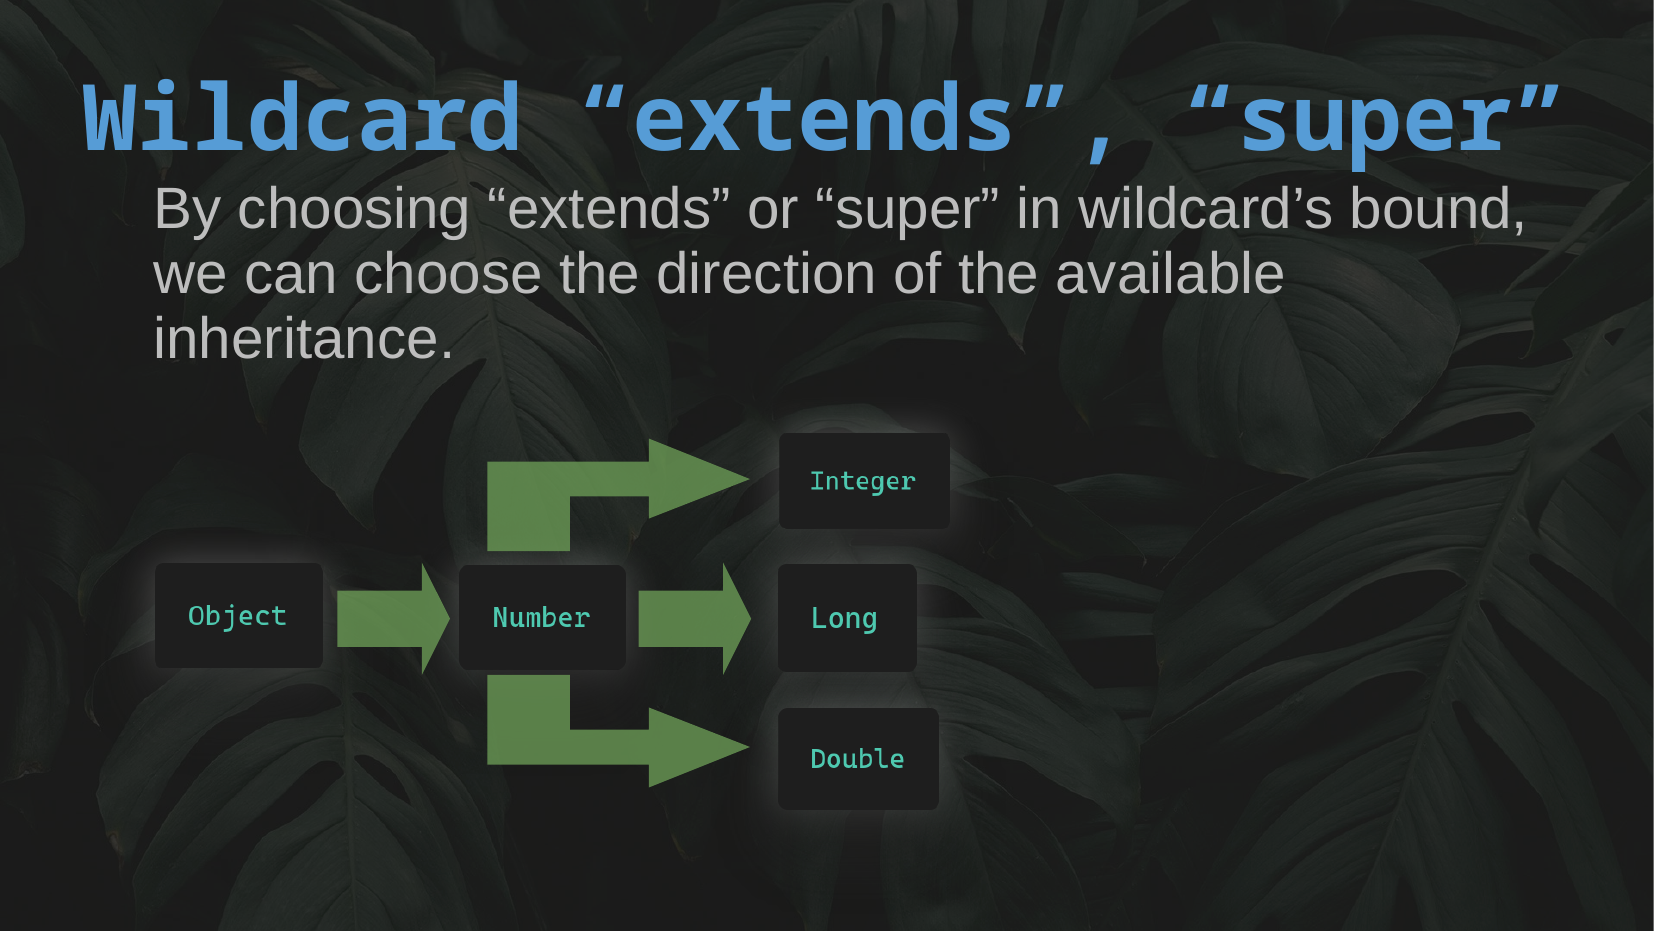

# Wildcard “extends”, “super”
By choosing “extends” or “super” in wildcard’s bound, we can choose the direction of the available inheritance.